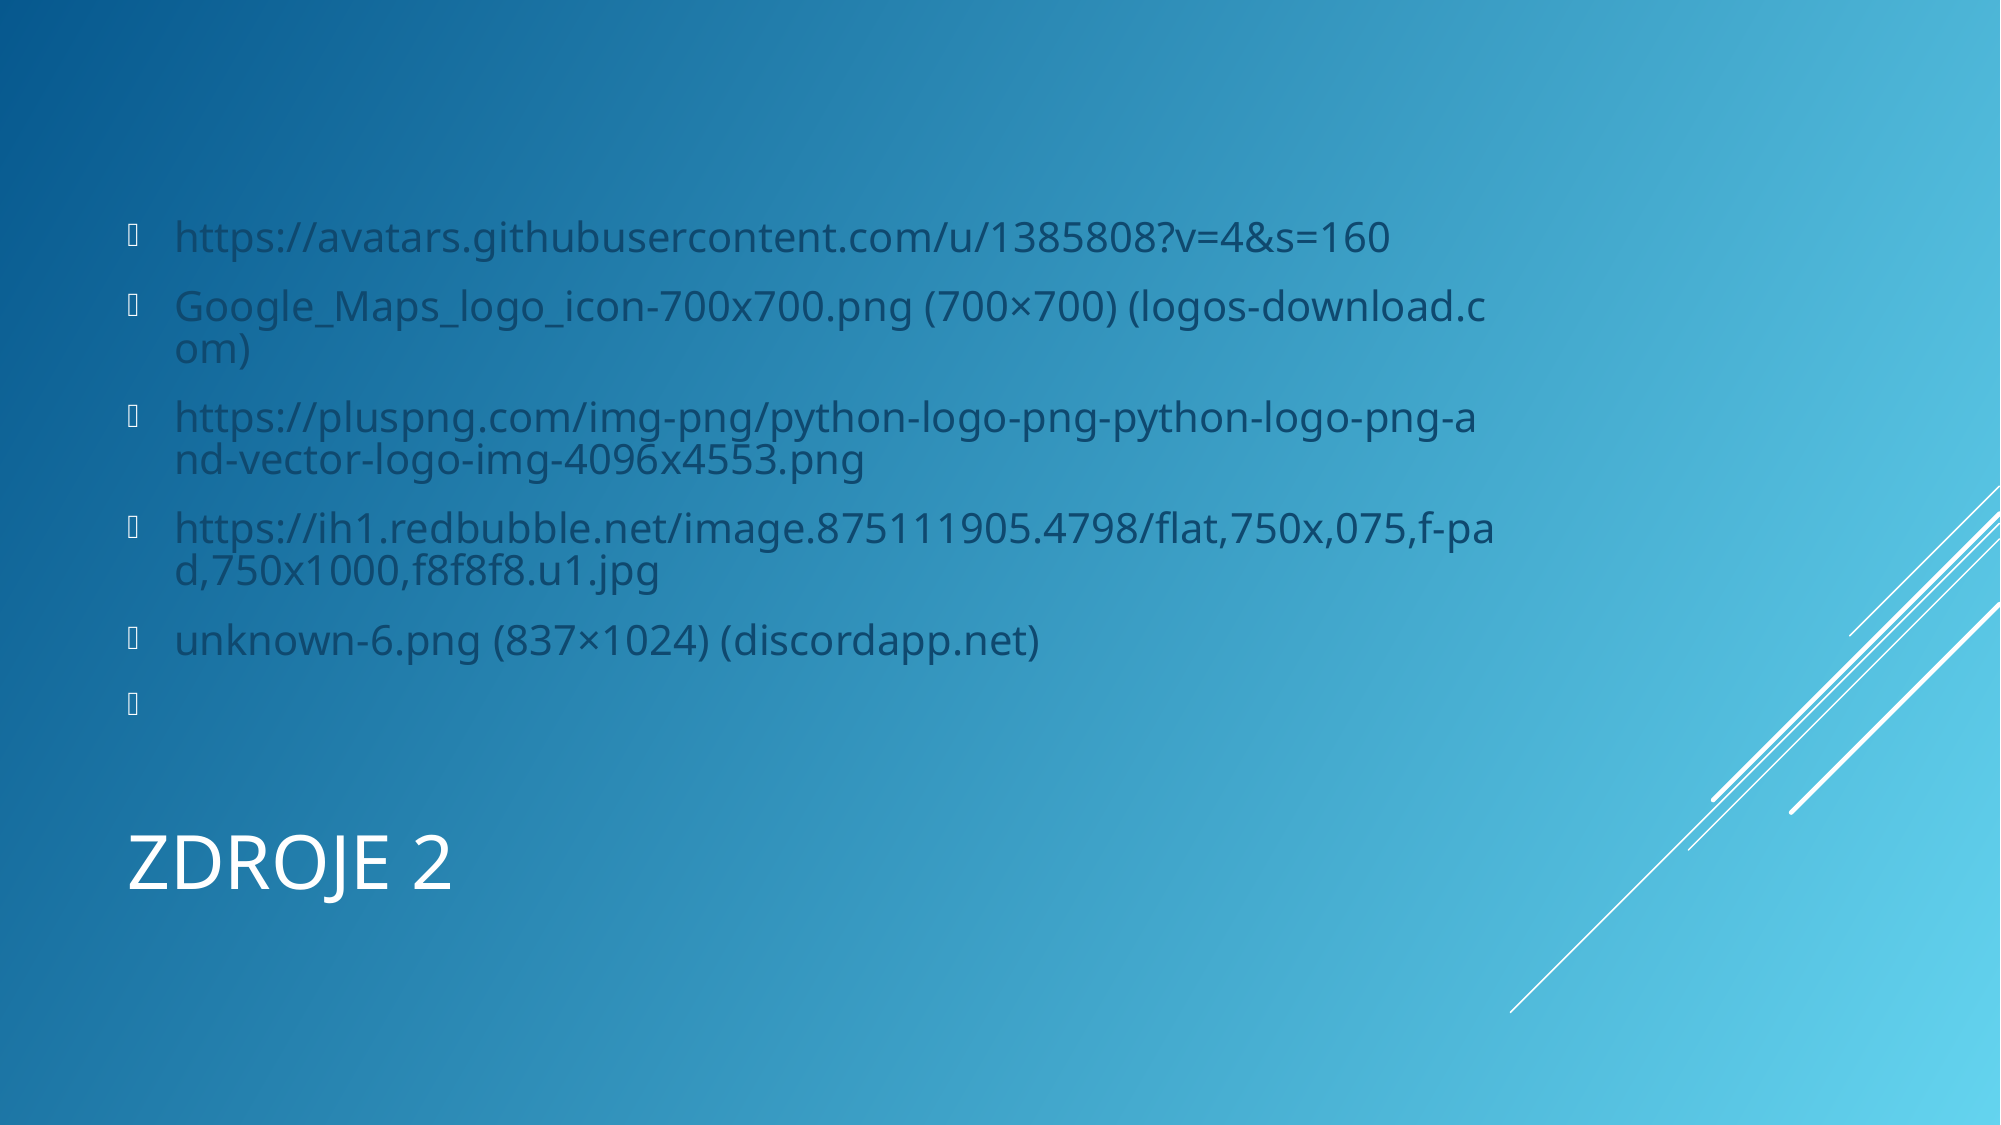

https://avatars.githubusercontent.com/u/1385808?v=4&s=160
Google_Maps_logo_icon-700x700.png (700×700) (logos-download.com)
https://pluspng.com/img-png/python-logo-png-python-logo-png-and-vector-logo-img-4096x4553.png
https://ih1.redbubble.net/image.875111905.4798/flat,750x,075,f-pad,750x1000,f8f8f8.u1.jpg
unknown-6.png (837×1024) (discordapp.net)
# Zdroje 2